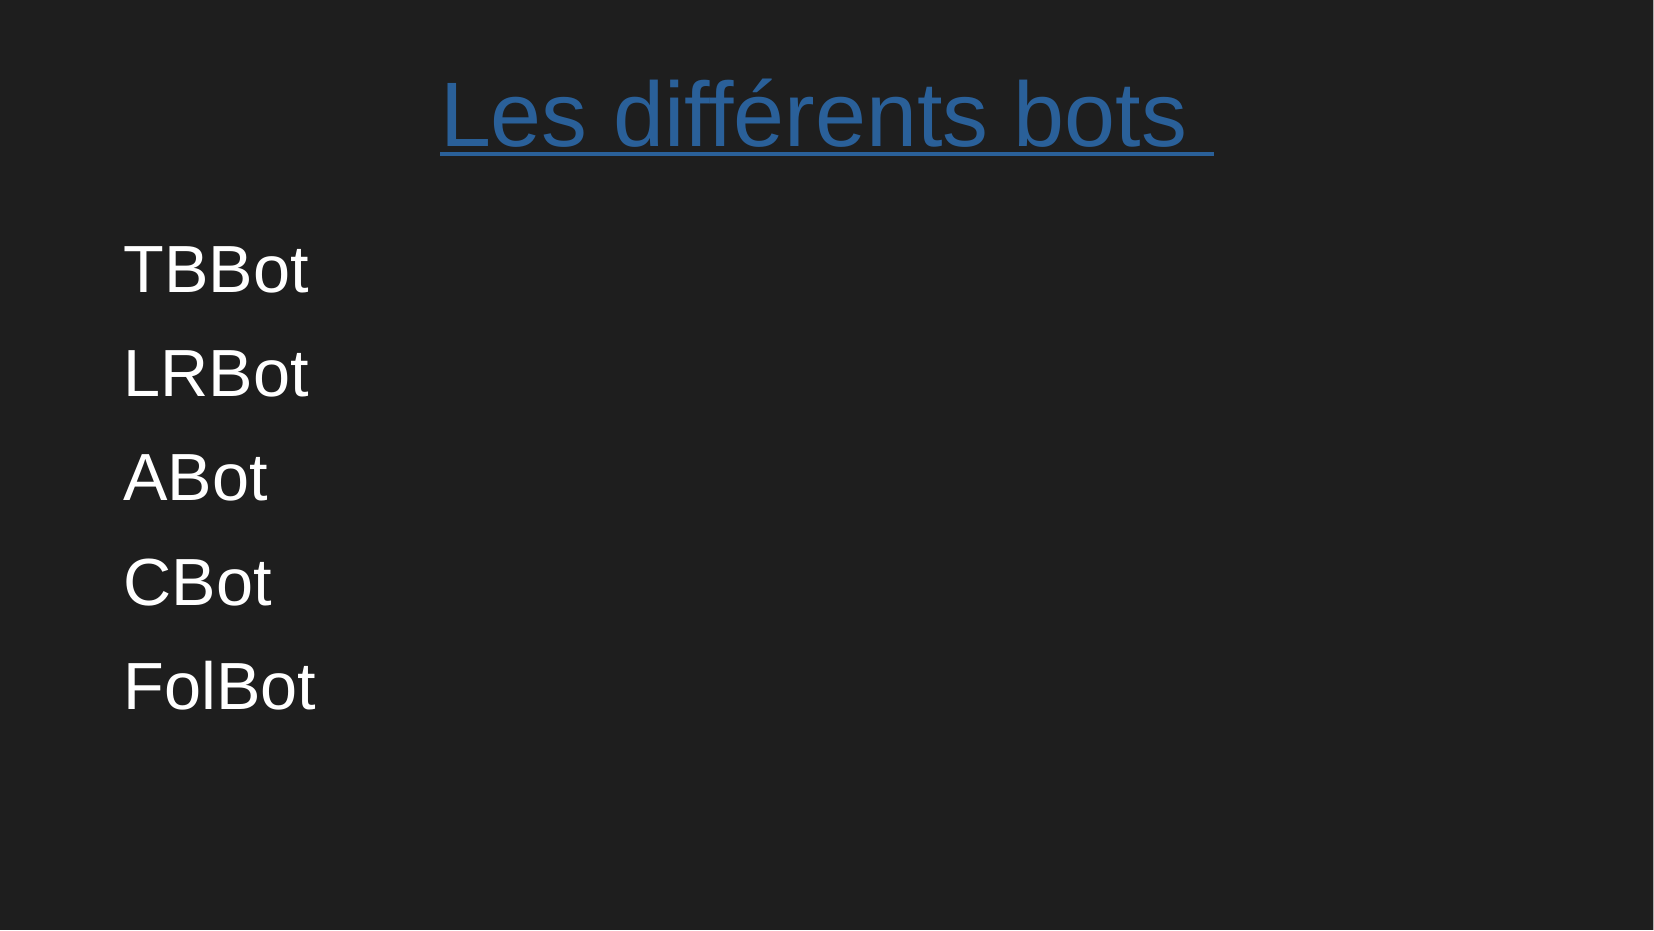

# Les différents bots
TBBot
LRBot
ABot
CBot
FolBot